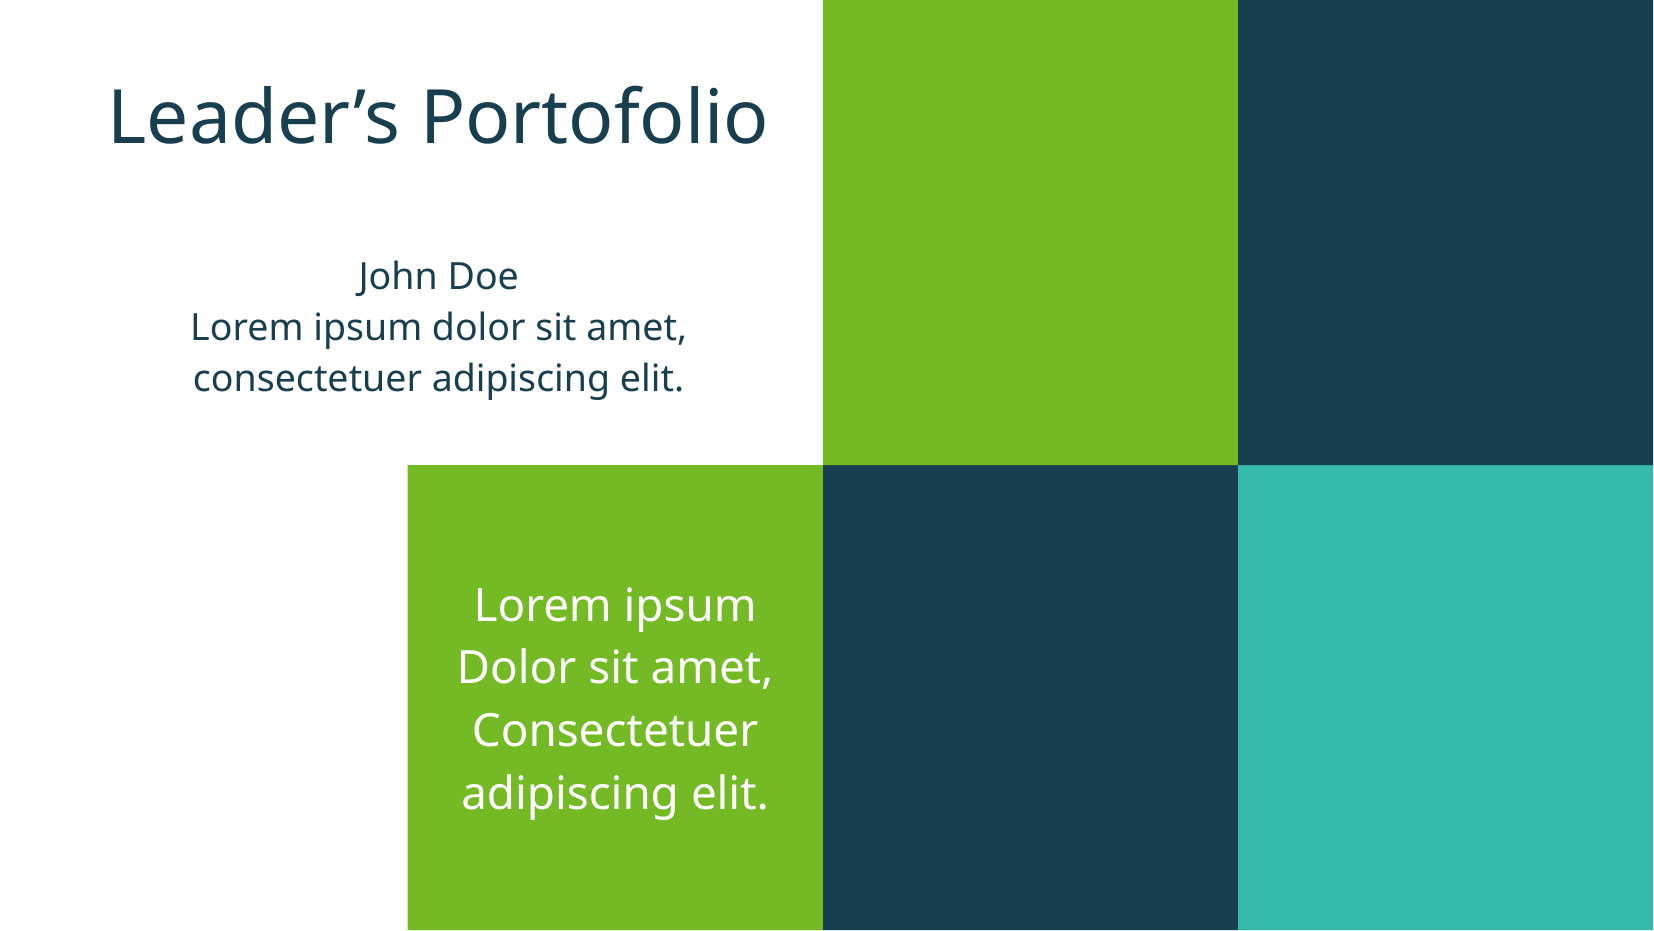

# Leader’s Portofolio
John Doe
Lorem ipsum dolor sit amet, consectetuer adipiscing elit.
Lorem ipsum
Dolor sit amet,
Consectetuer
adipiscing elit.